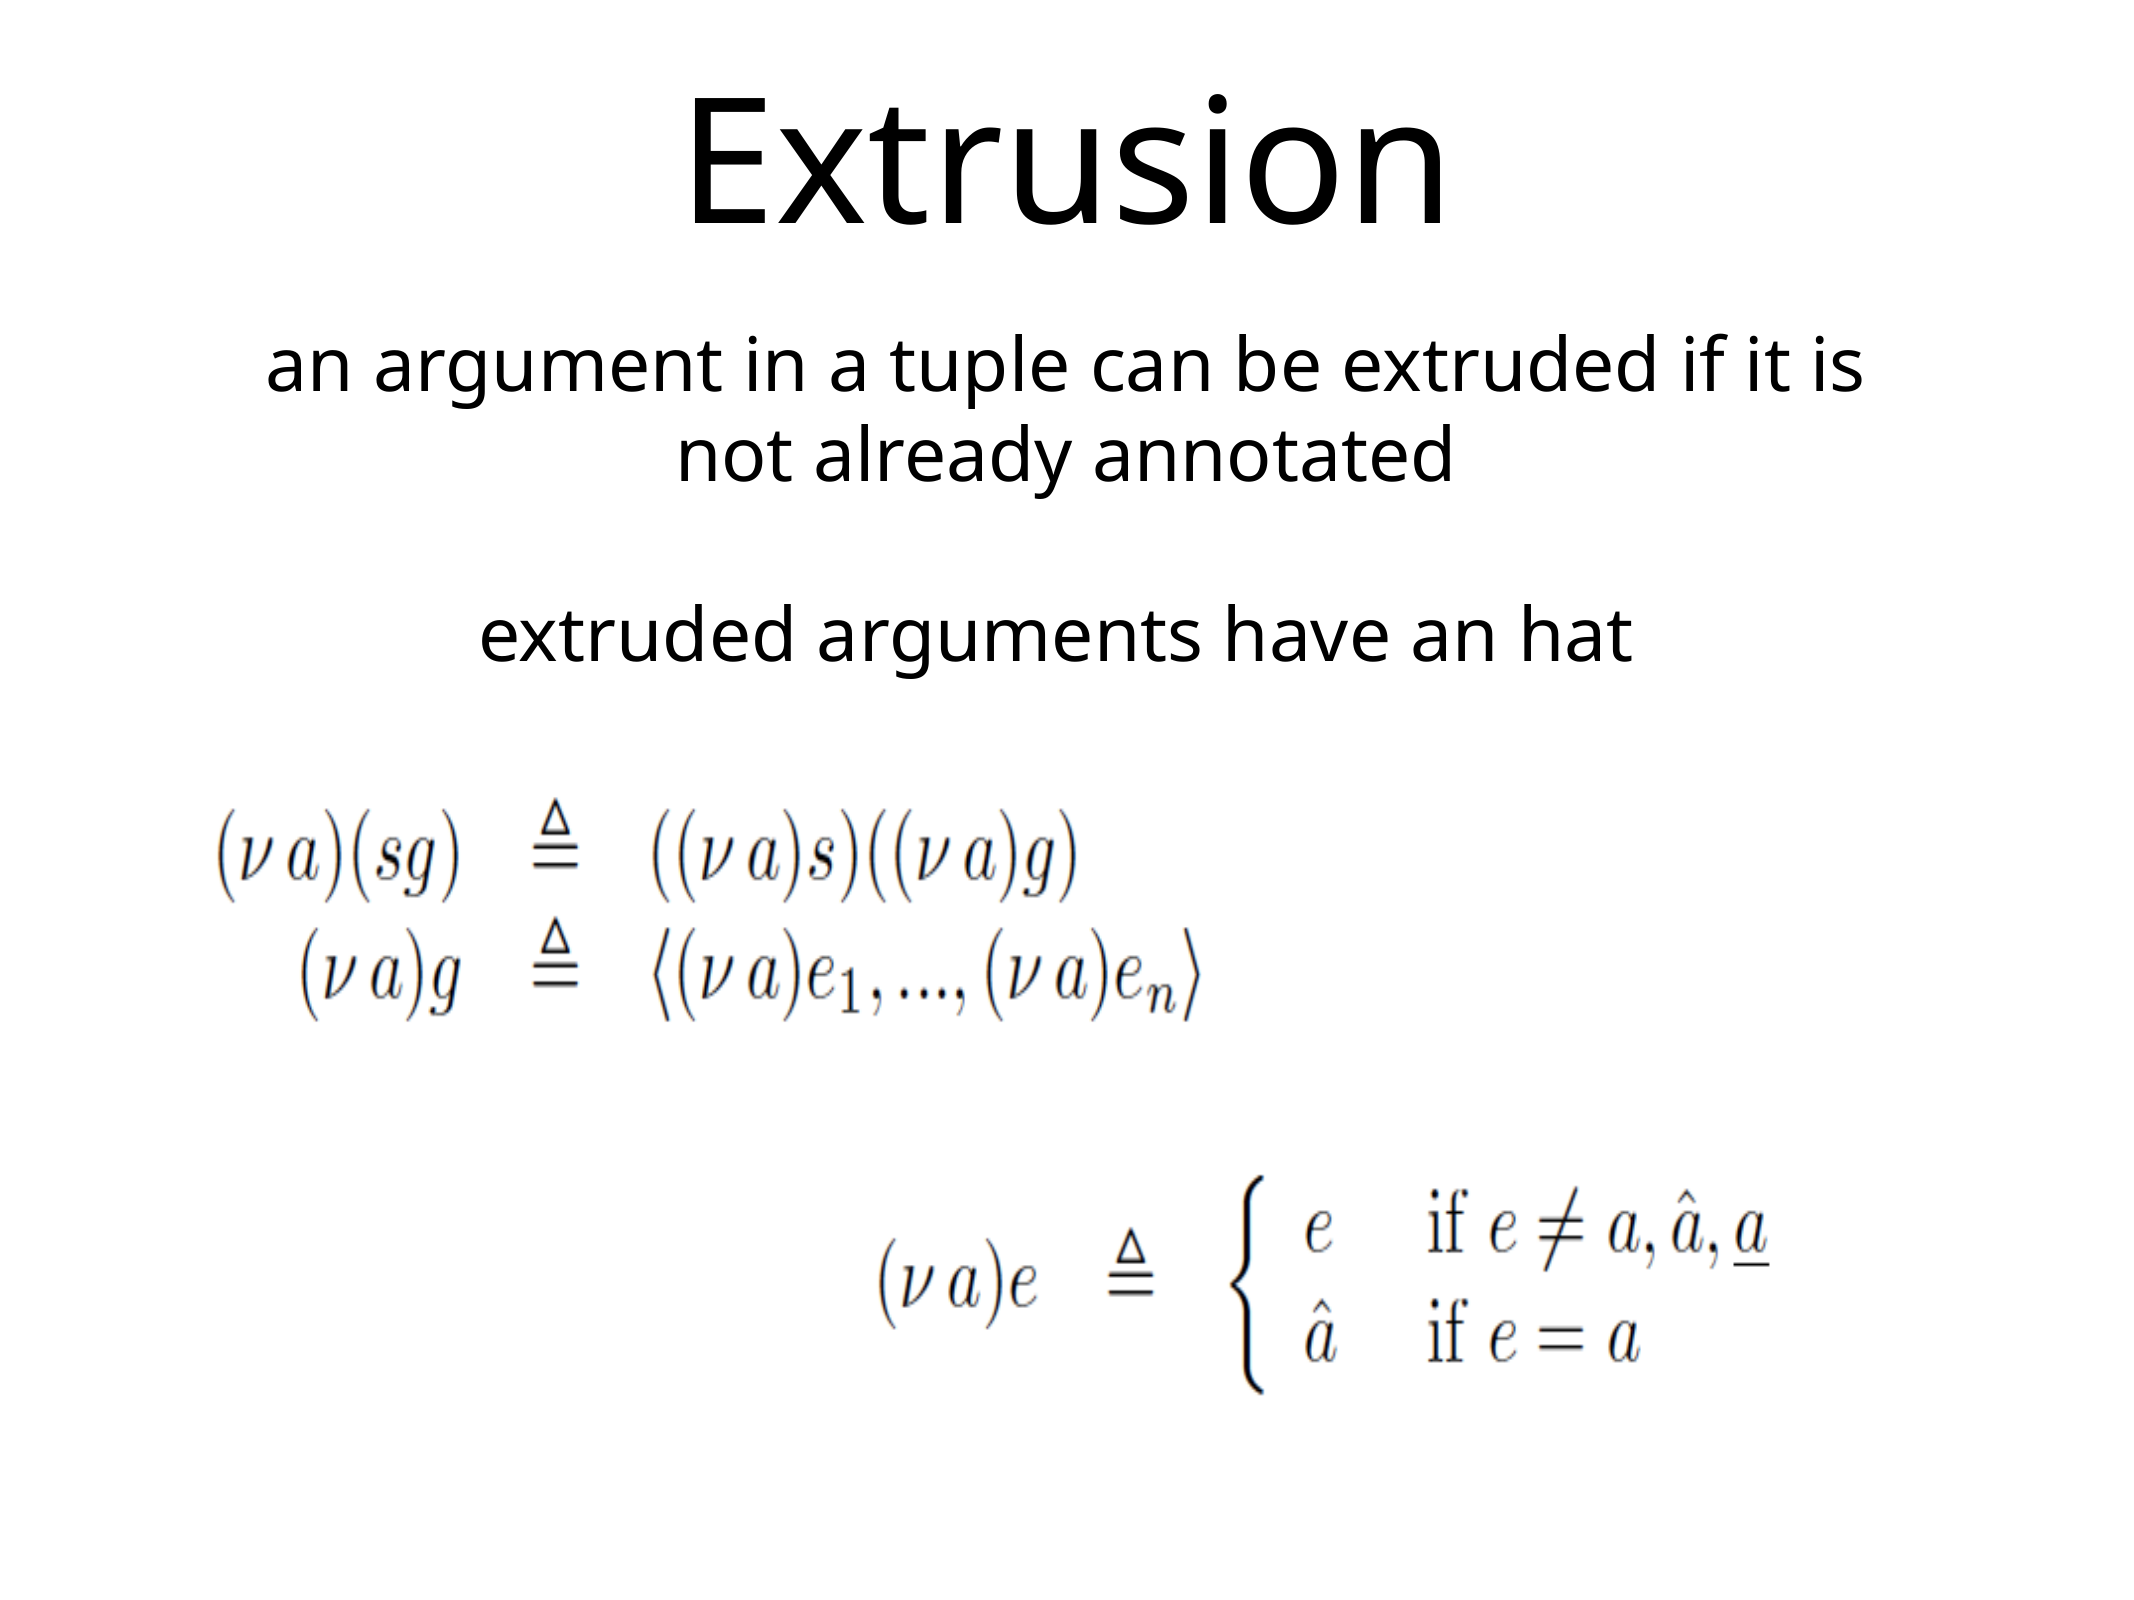

# Extrusion
an argument in a tuple can be extruded if it is
not already annotated
extruded arguments have an hat
32